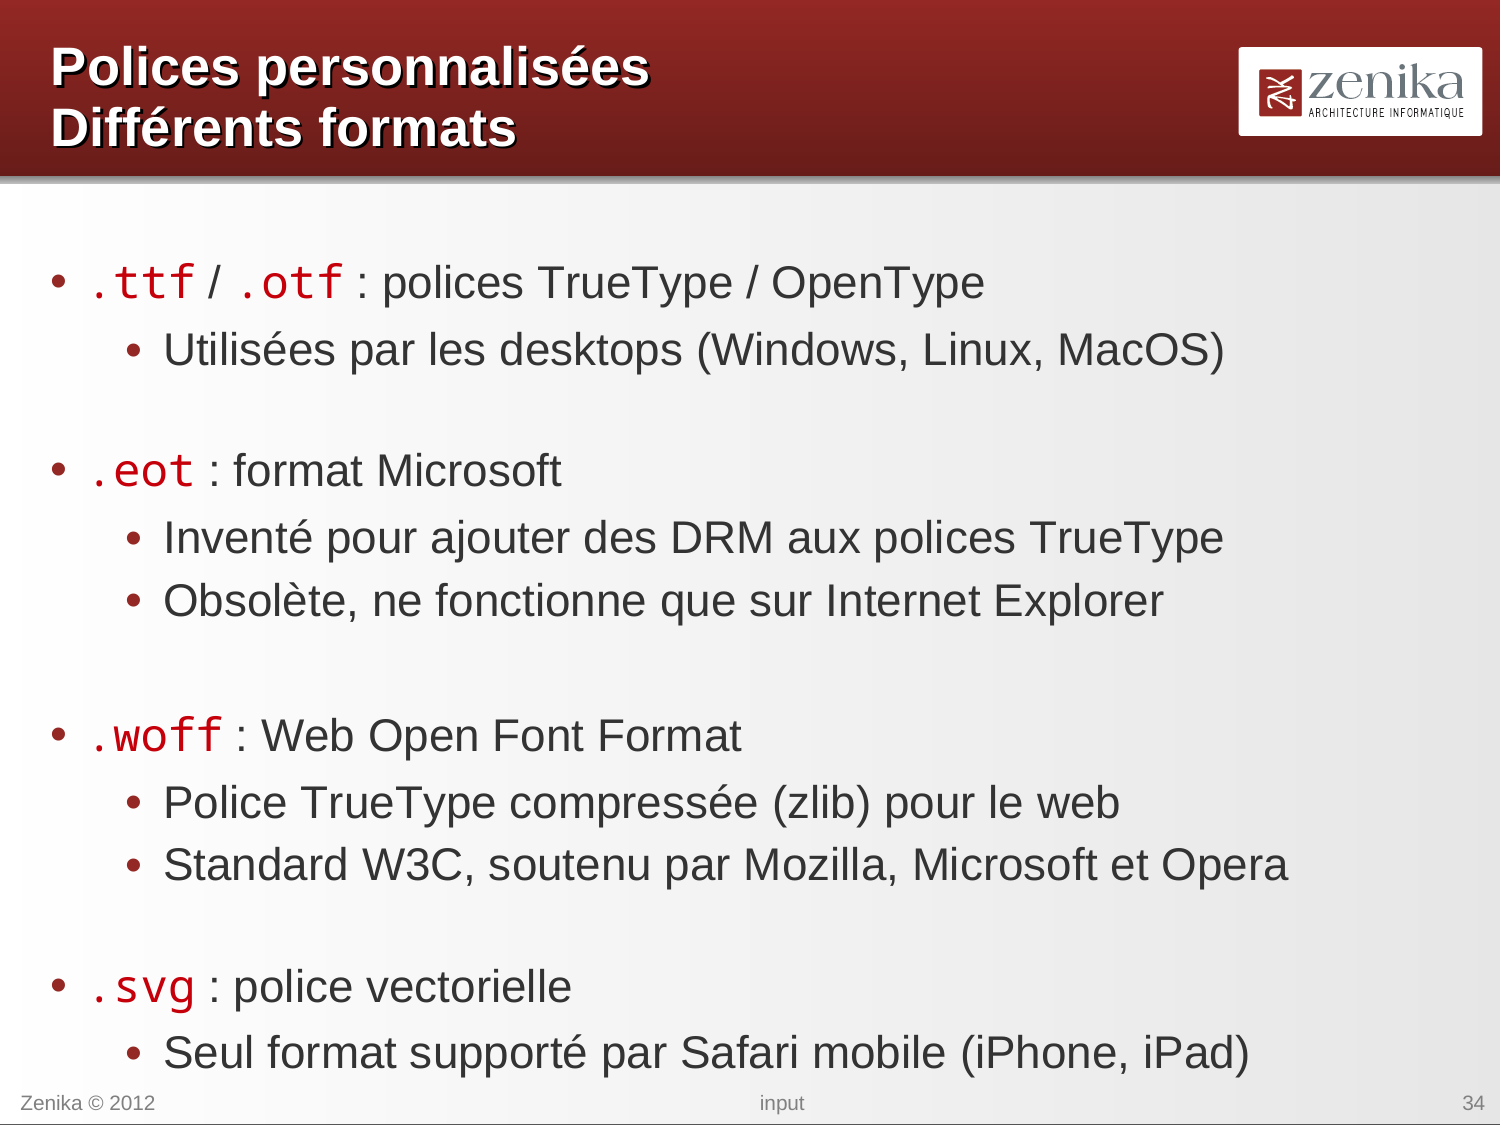

# Polices personnalisées Différents formats
.ttf / .otf : polices TrueType / OpenType
Utilisées par les desktops (Windows, Linux, MacOS)
.eot : format Microsoft
Inventé pour ajouter des DRM aux polices TrueType
Obsolète, ne fonctionne que sur Internet Explorer
.woff : Web Open Font Format
Police TrueType compressée (zlib) pour le web
Standard W3C, soutenu par Mozilla, Microsoft et Opera
.svg : police vectorielle
Seul format supporté par Safari mobile (iPhone, iPad)